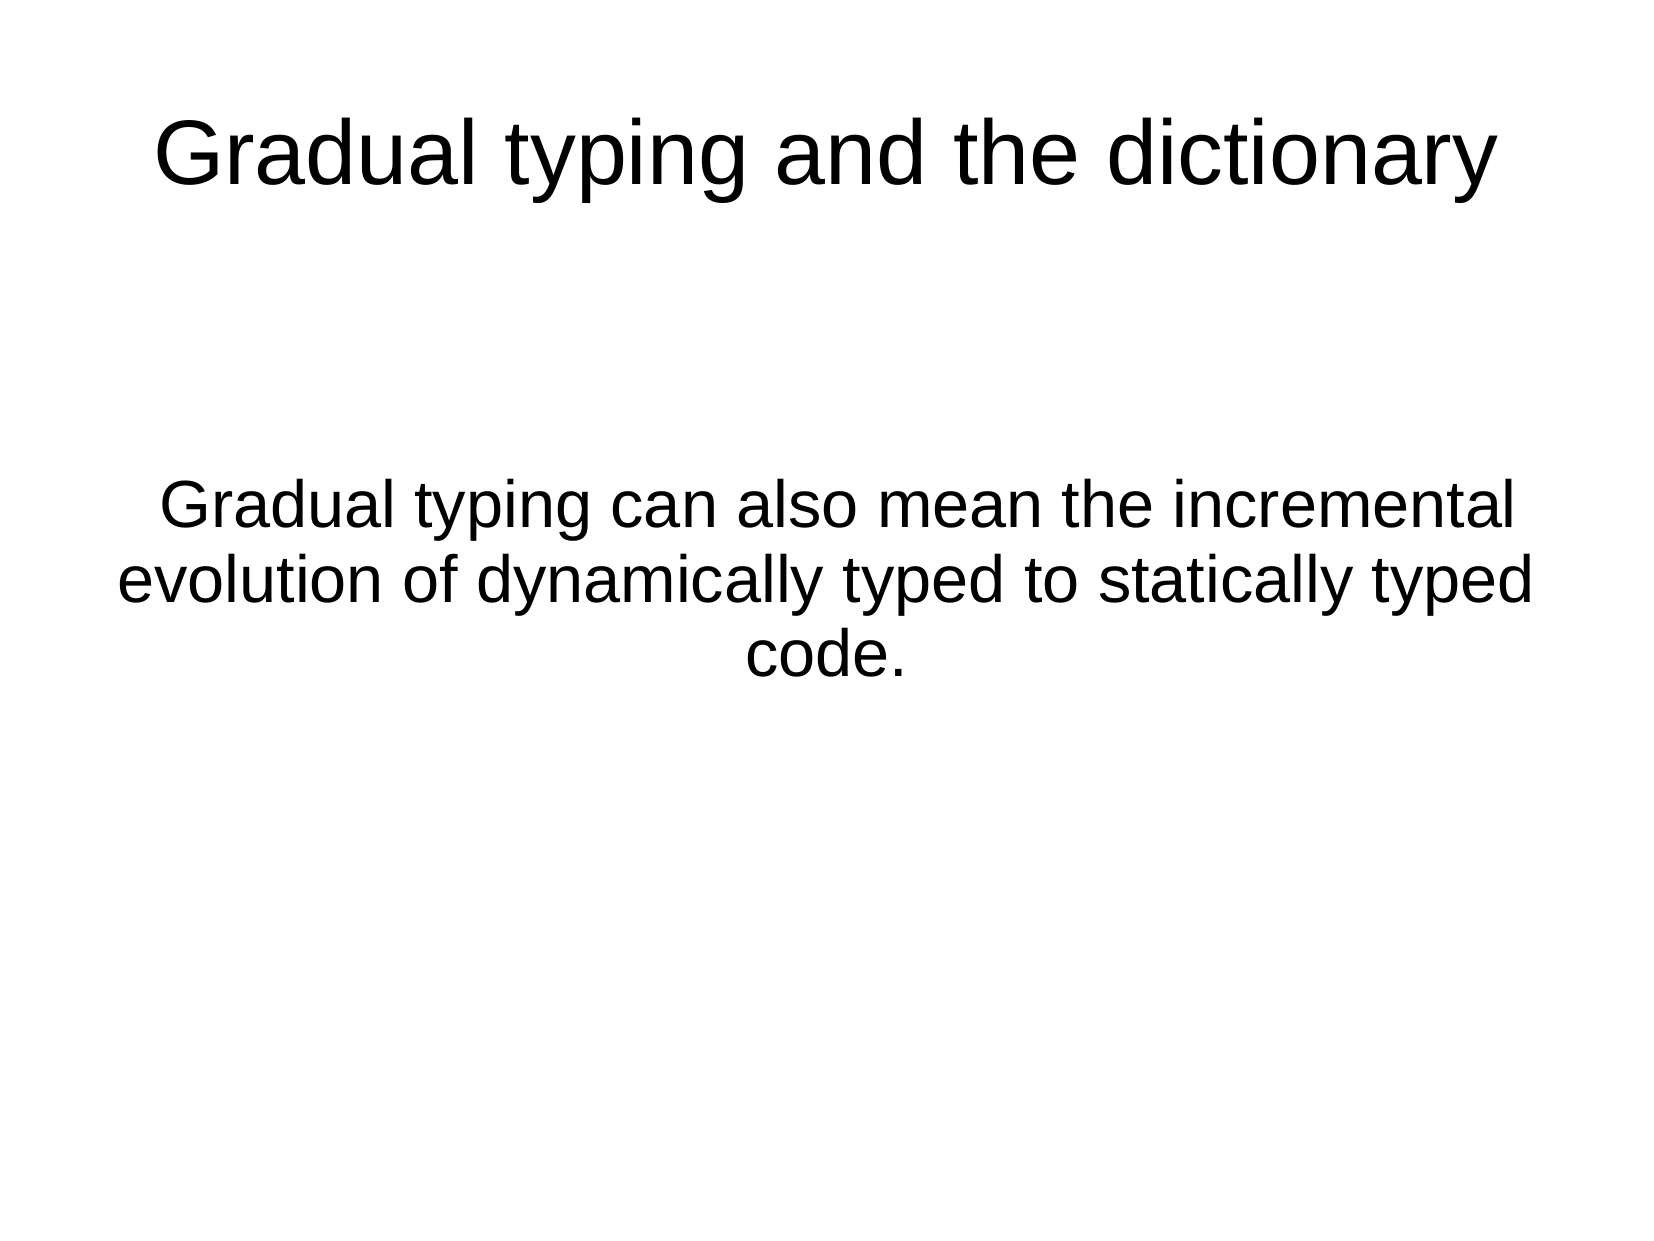

# Gradual typing and the dictionary
Gradual typing can also mean the incremental evolution of dynamically typed to statically typed code.